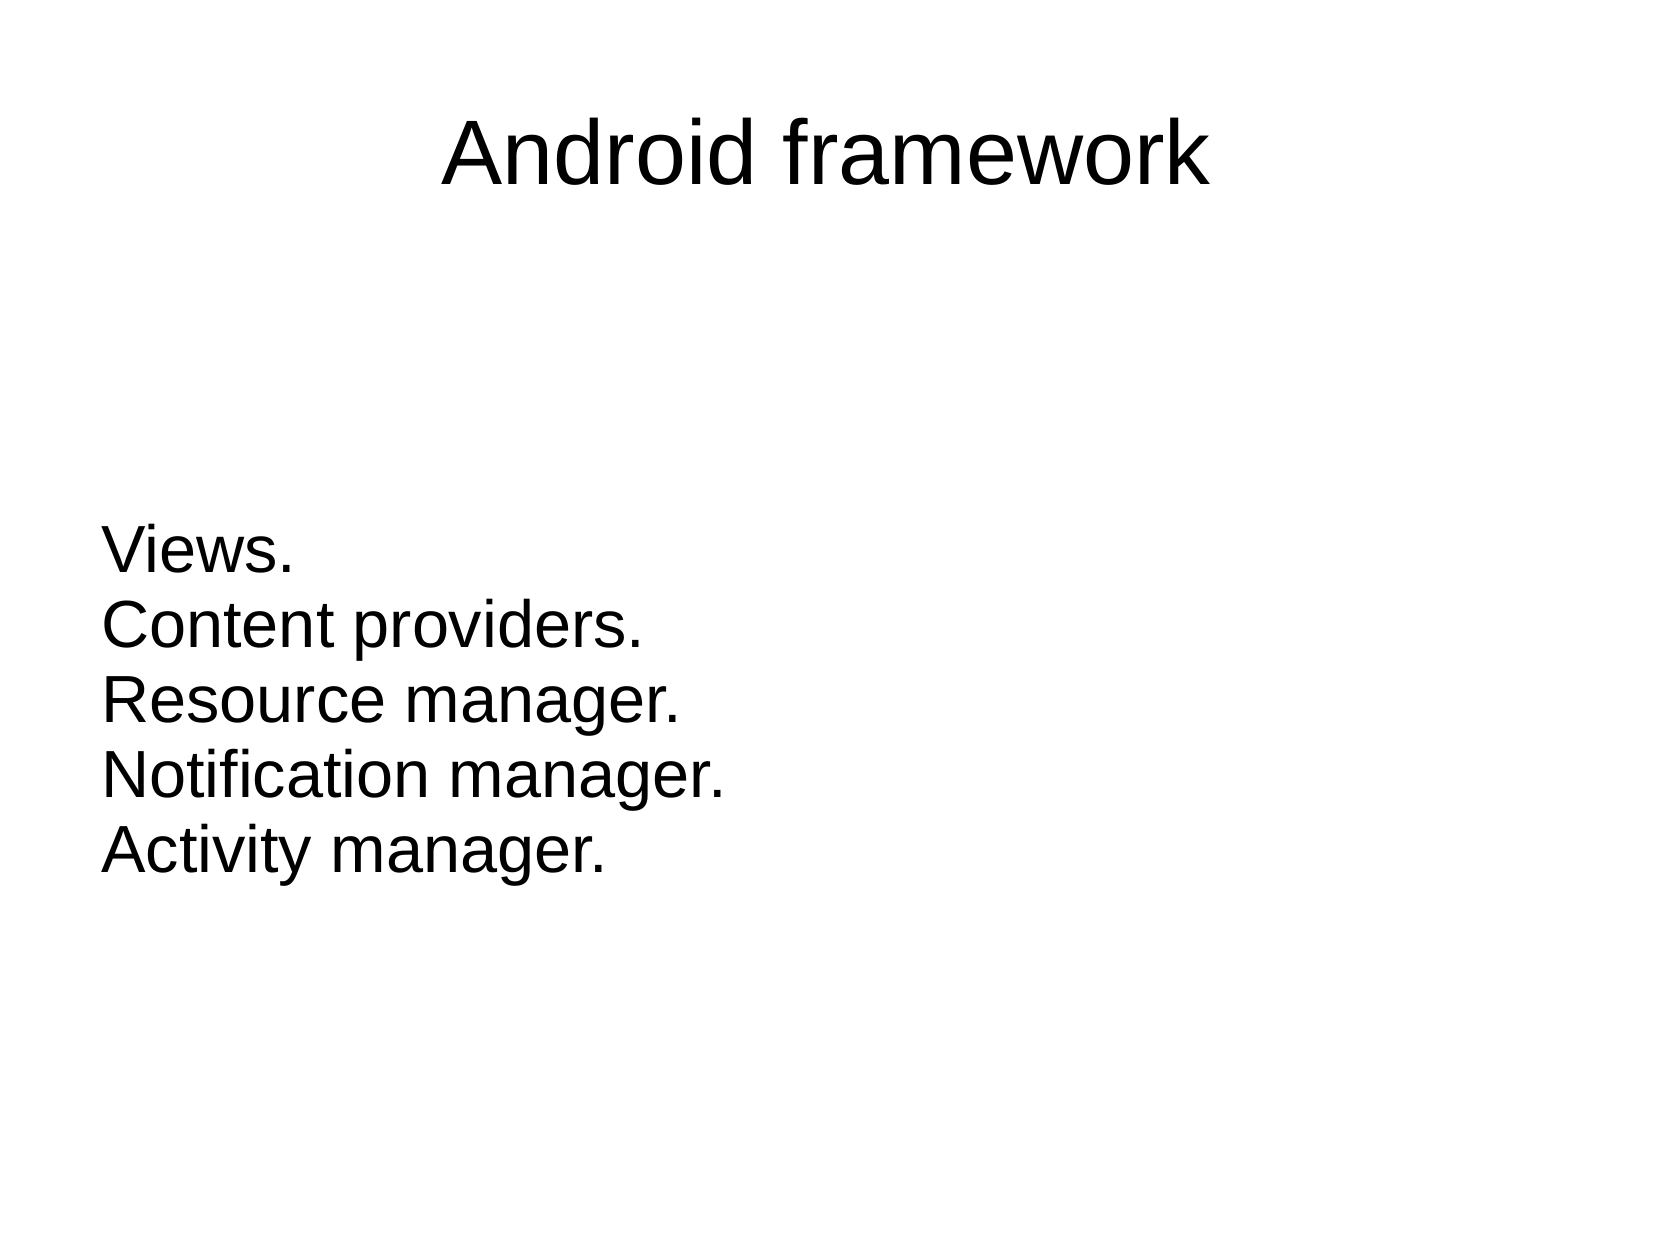

# Android framework
 Views.
 Content providers.
 Resource manager.
 Notification manager.
 Activity manager.